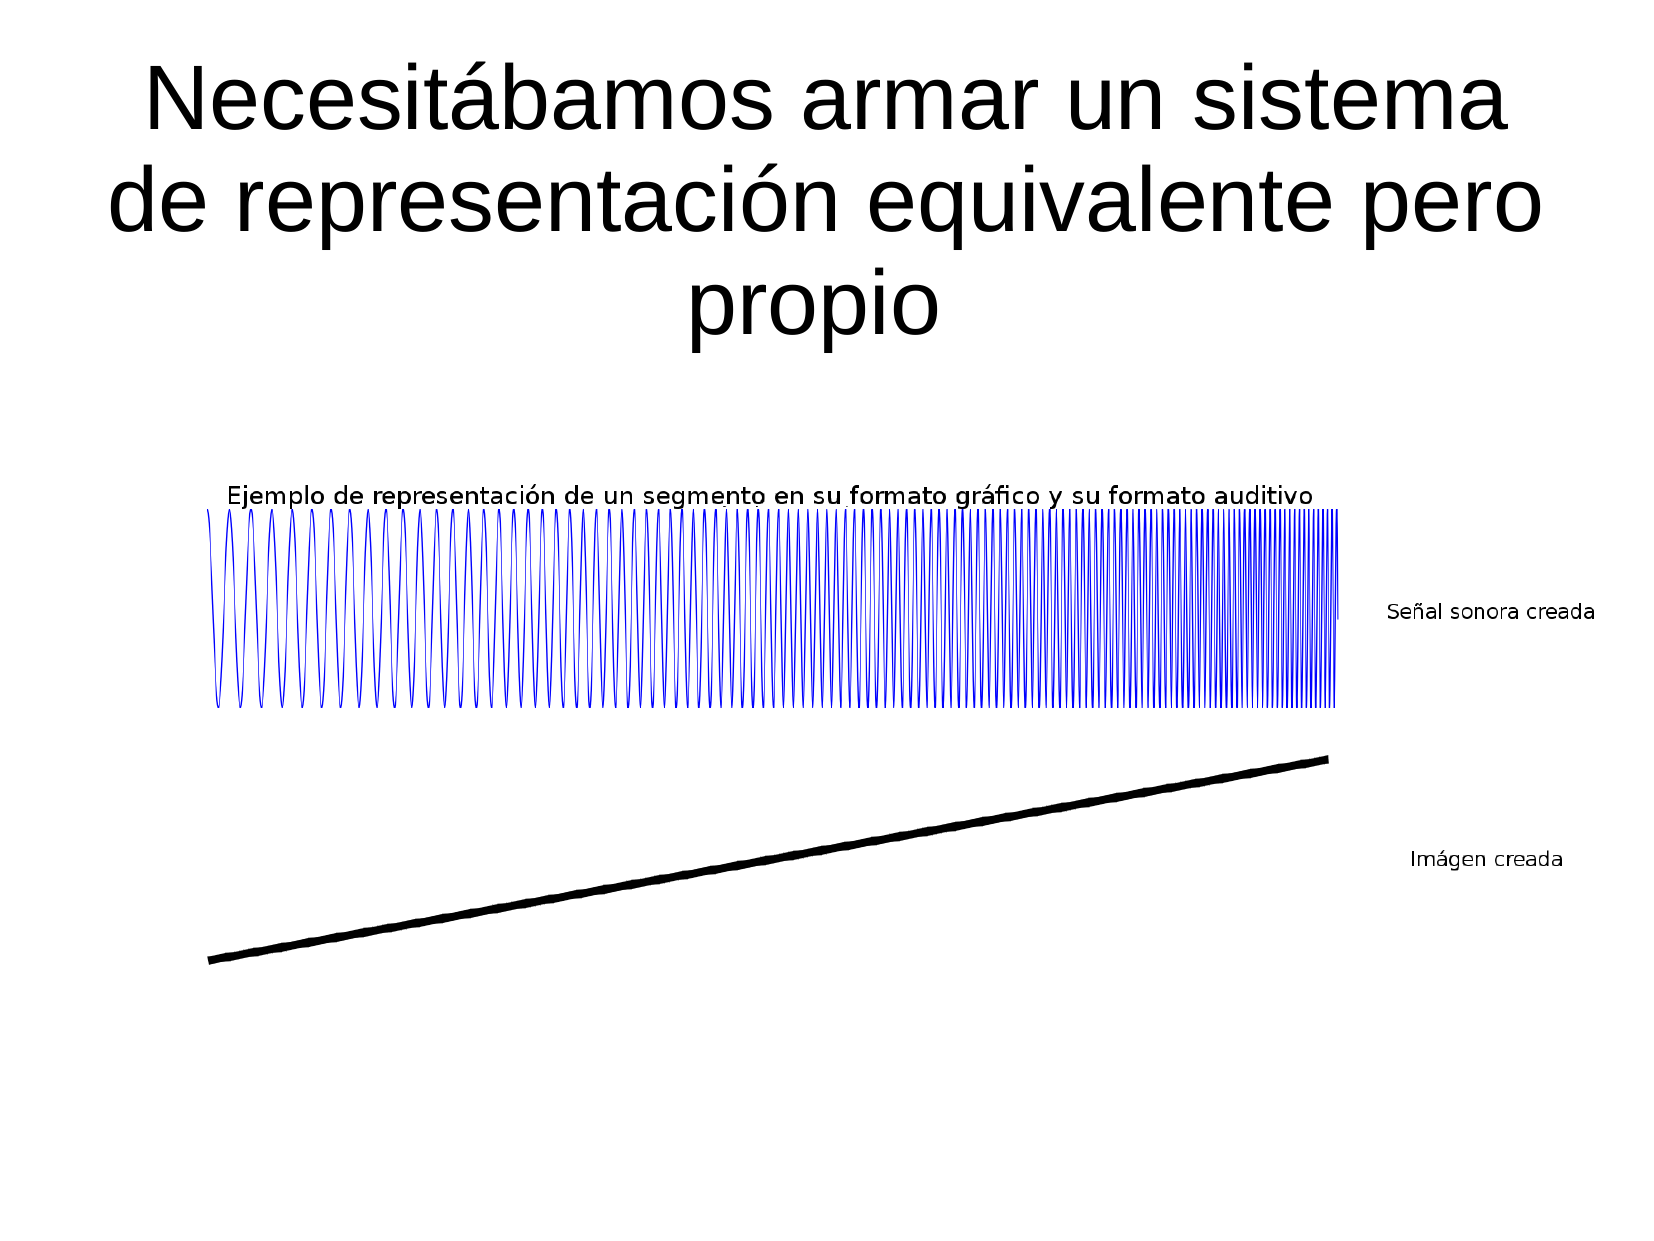

# Necesitábamos armar un sistema de representación equivalente pero propio